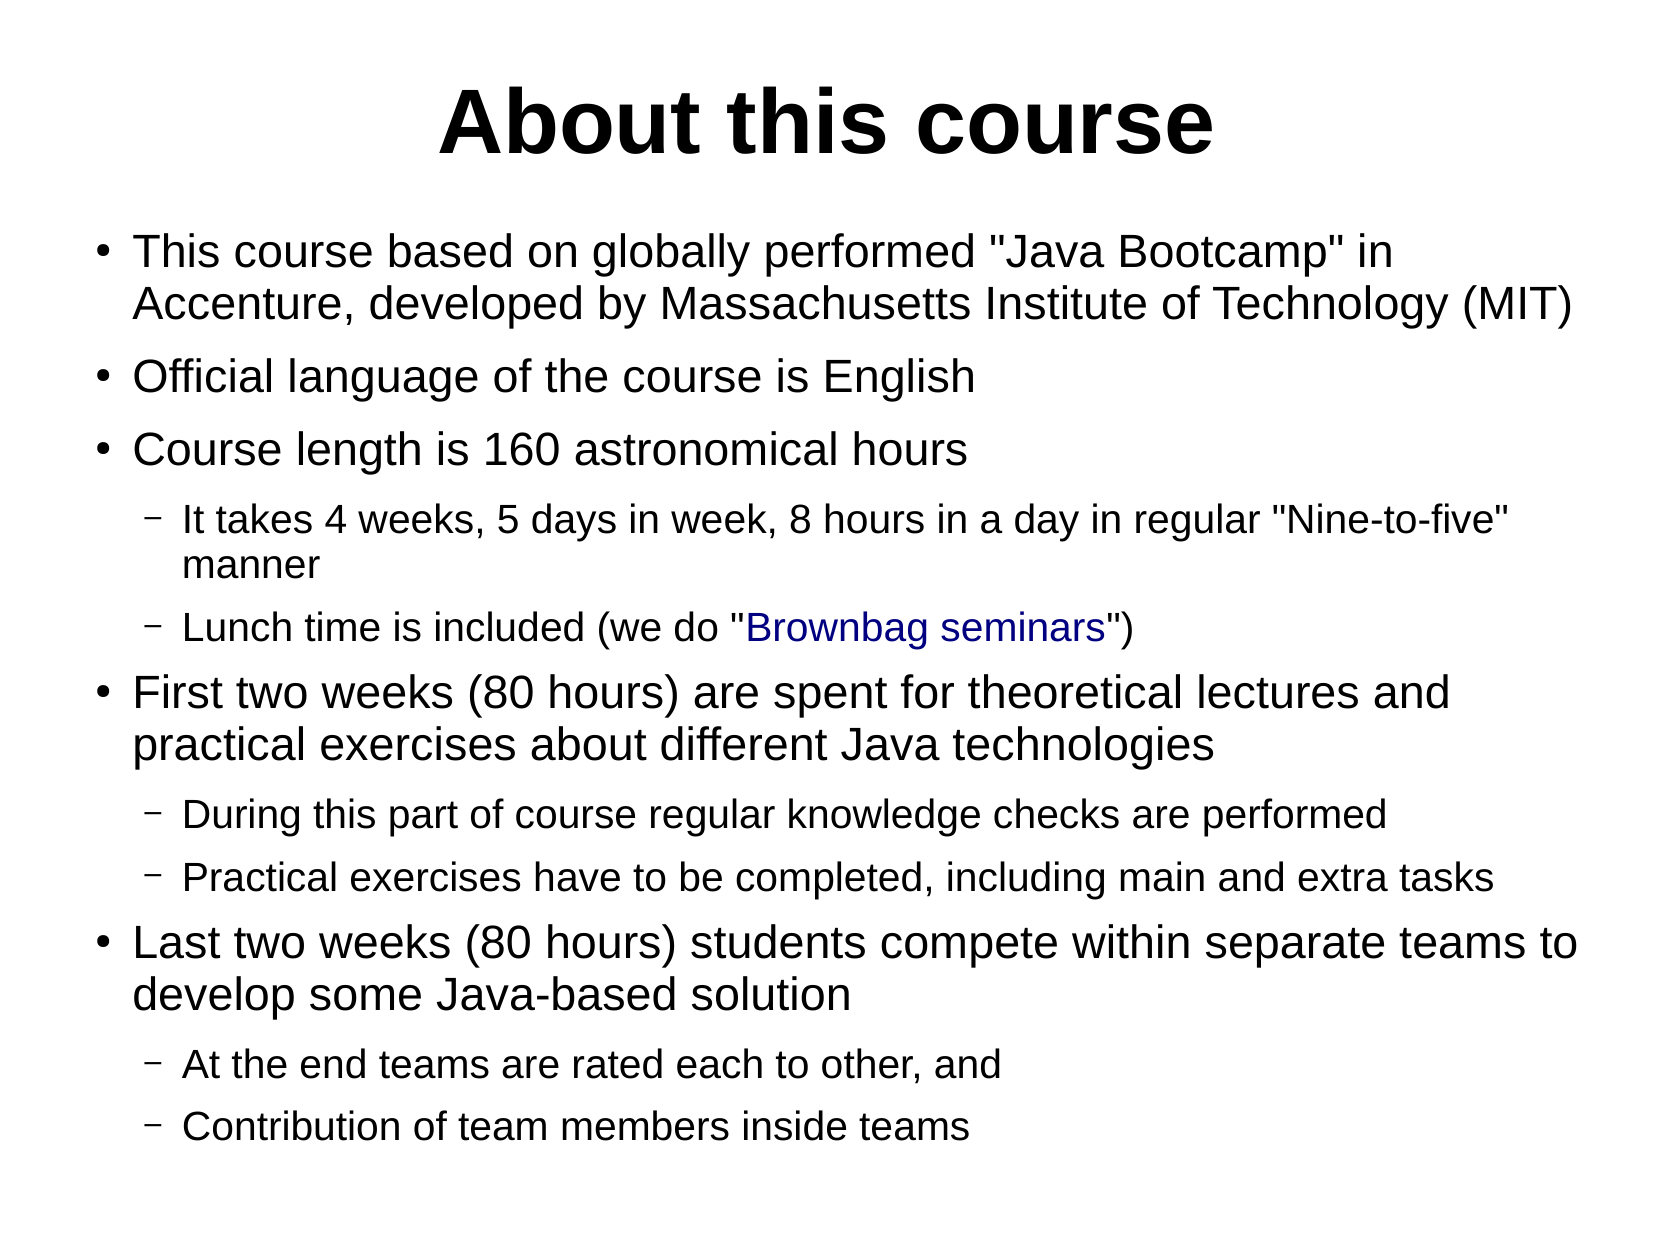

# About this course
This course based on globally performed "Java Bootcamp" in Accenture, developed by Massachusetts Institute of Technology (MIT)
Official language of the course is English
Course length is 160 astronomical hours
It takes 4 weeks, 5 days in week, 8 hours in a day in regular "Nine-to-five" manner
Lunch time is included (we do "Brownbag seminars")
First two weeks (80 hours) are spent for theoretical lectures and practical exercises about different Java technologies
During this part of course regular knowledge checks are performed
Practical exercises have to be completed, including main and extra tasks
Last two weeks (80 hours) students compete within separate teams to develop some Java-based solution
At the end teams are rated each to other, and
Contribution of team members inside teams